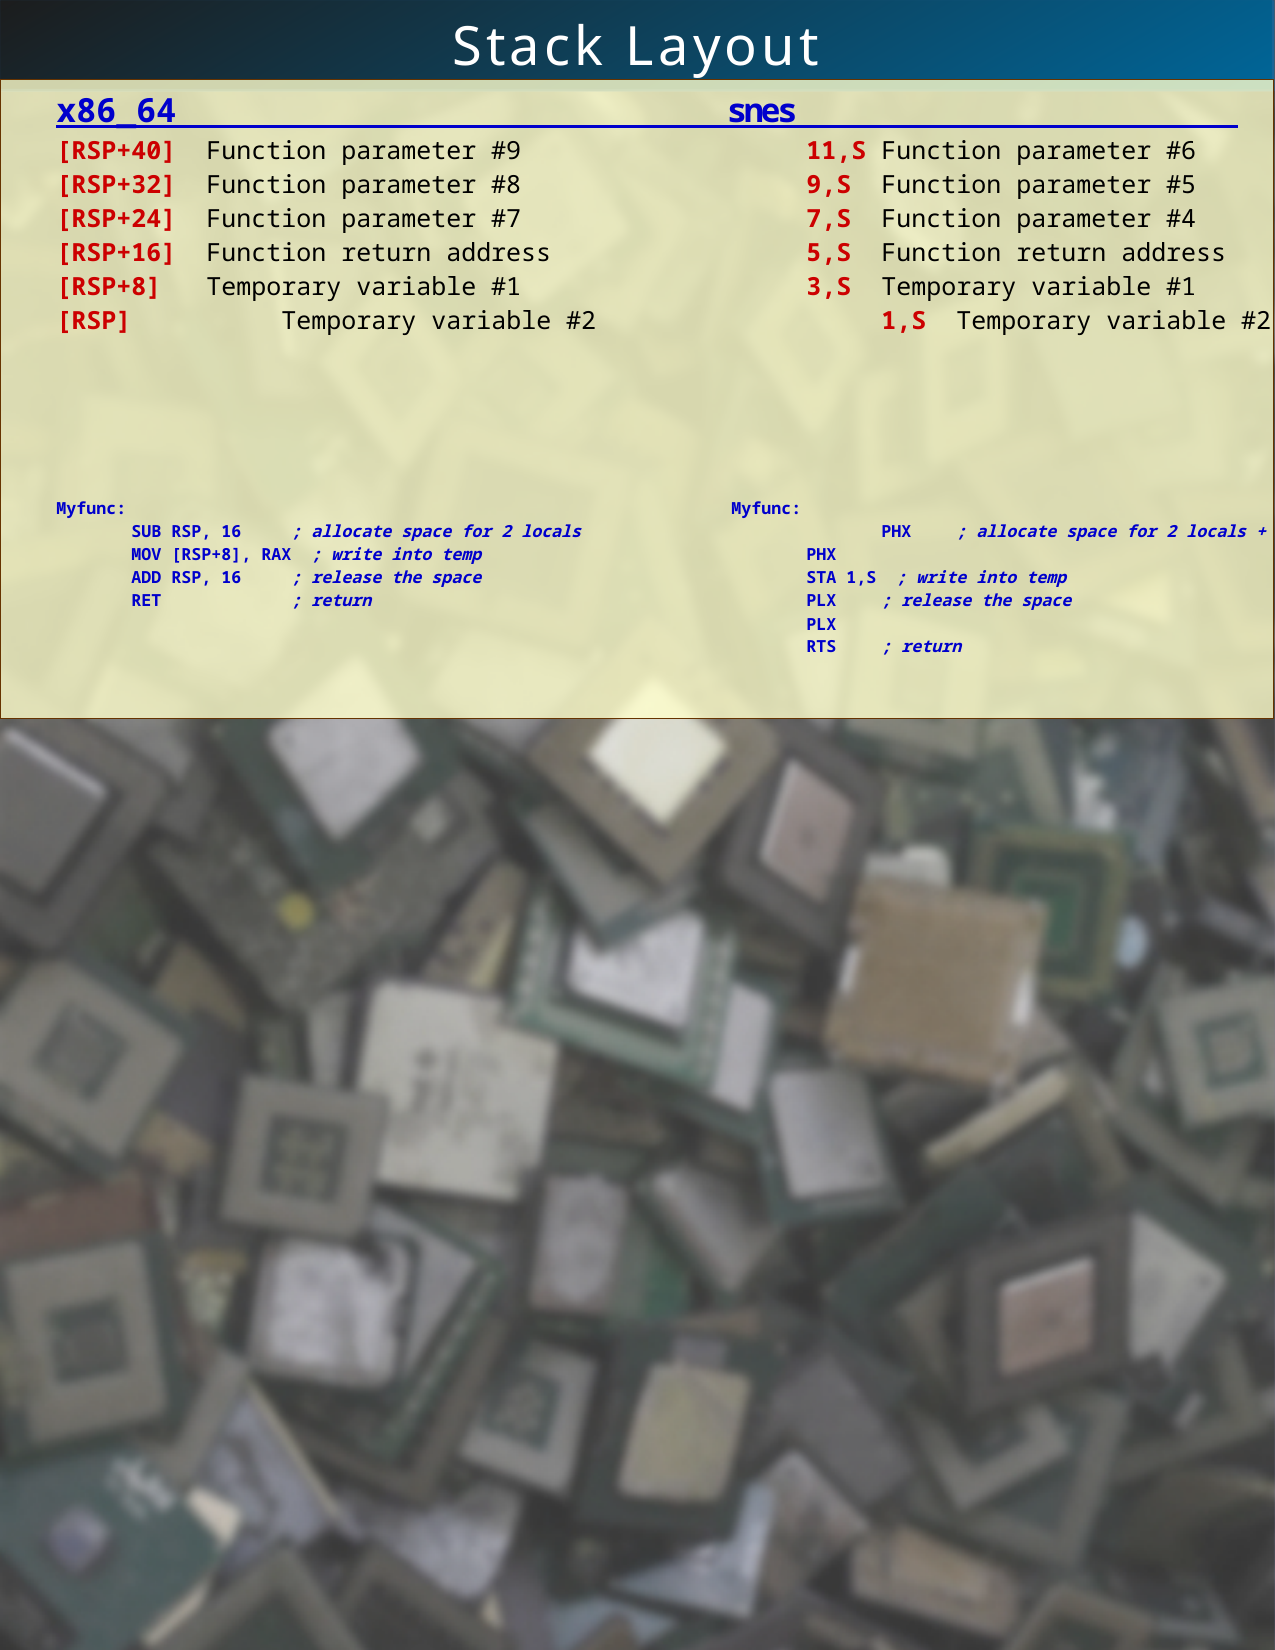

Stack Layout
x86_64 snes
[RSP+40]	Function parameter #9				11,S	Function parameter #6
[RSP+32]	Function parameter #8				9,S	Function parameter #5
[RSP+24]	Function parameter #7				7,S	Function parameter #4
[RSP+16]	Function return address				5,S	Function return address
[RSP+8]	Temporary variable #1				3,S	Temporary variable #1
[RSP]		Temporary variable #2				1,S	Temporary variable #2
Myfunc:									Myfunc:
	SUB RSP, 16	 ; allocate space for 2 locals				PHX	; allocate space for 2 locals + 2 outparams
	MOV [RSP+8], RAX ; write into temp					PHX
	ADD RSP, 16	 ; release the space					STA 1,S ; write into temp
	RET		 ; return						PLX	; release the space
										PLX
										RTS	; return